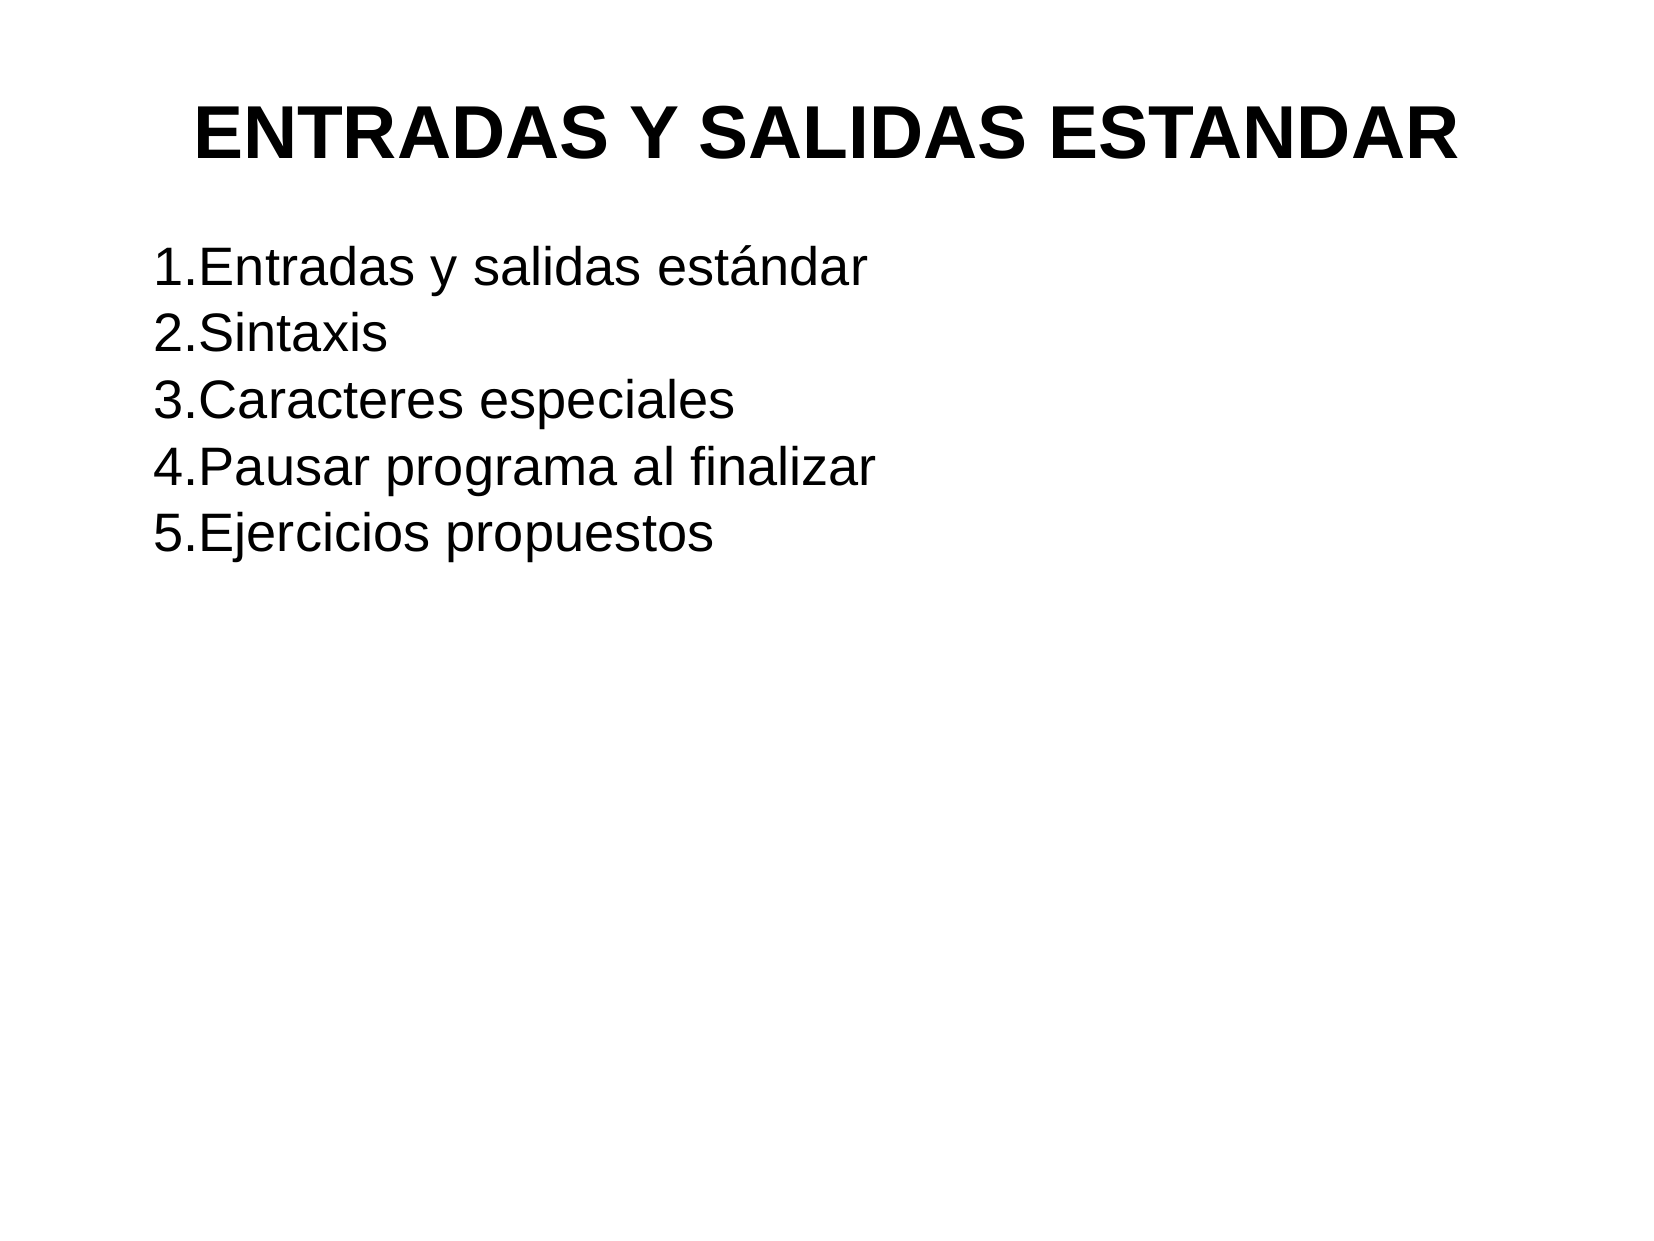

# ENTRADAS Y SALIDAS ESTANDAR
Entradas y salidas estándar
Sintaxis
Caracteres especiales
Pausar programa al finalizar
Ejercicios propuestos